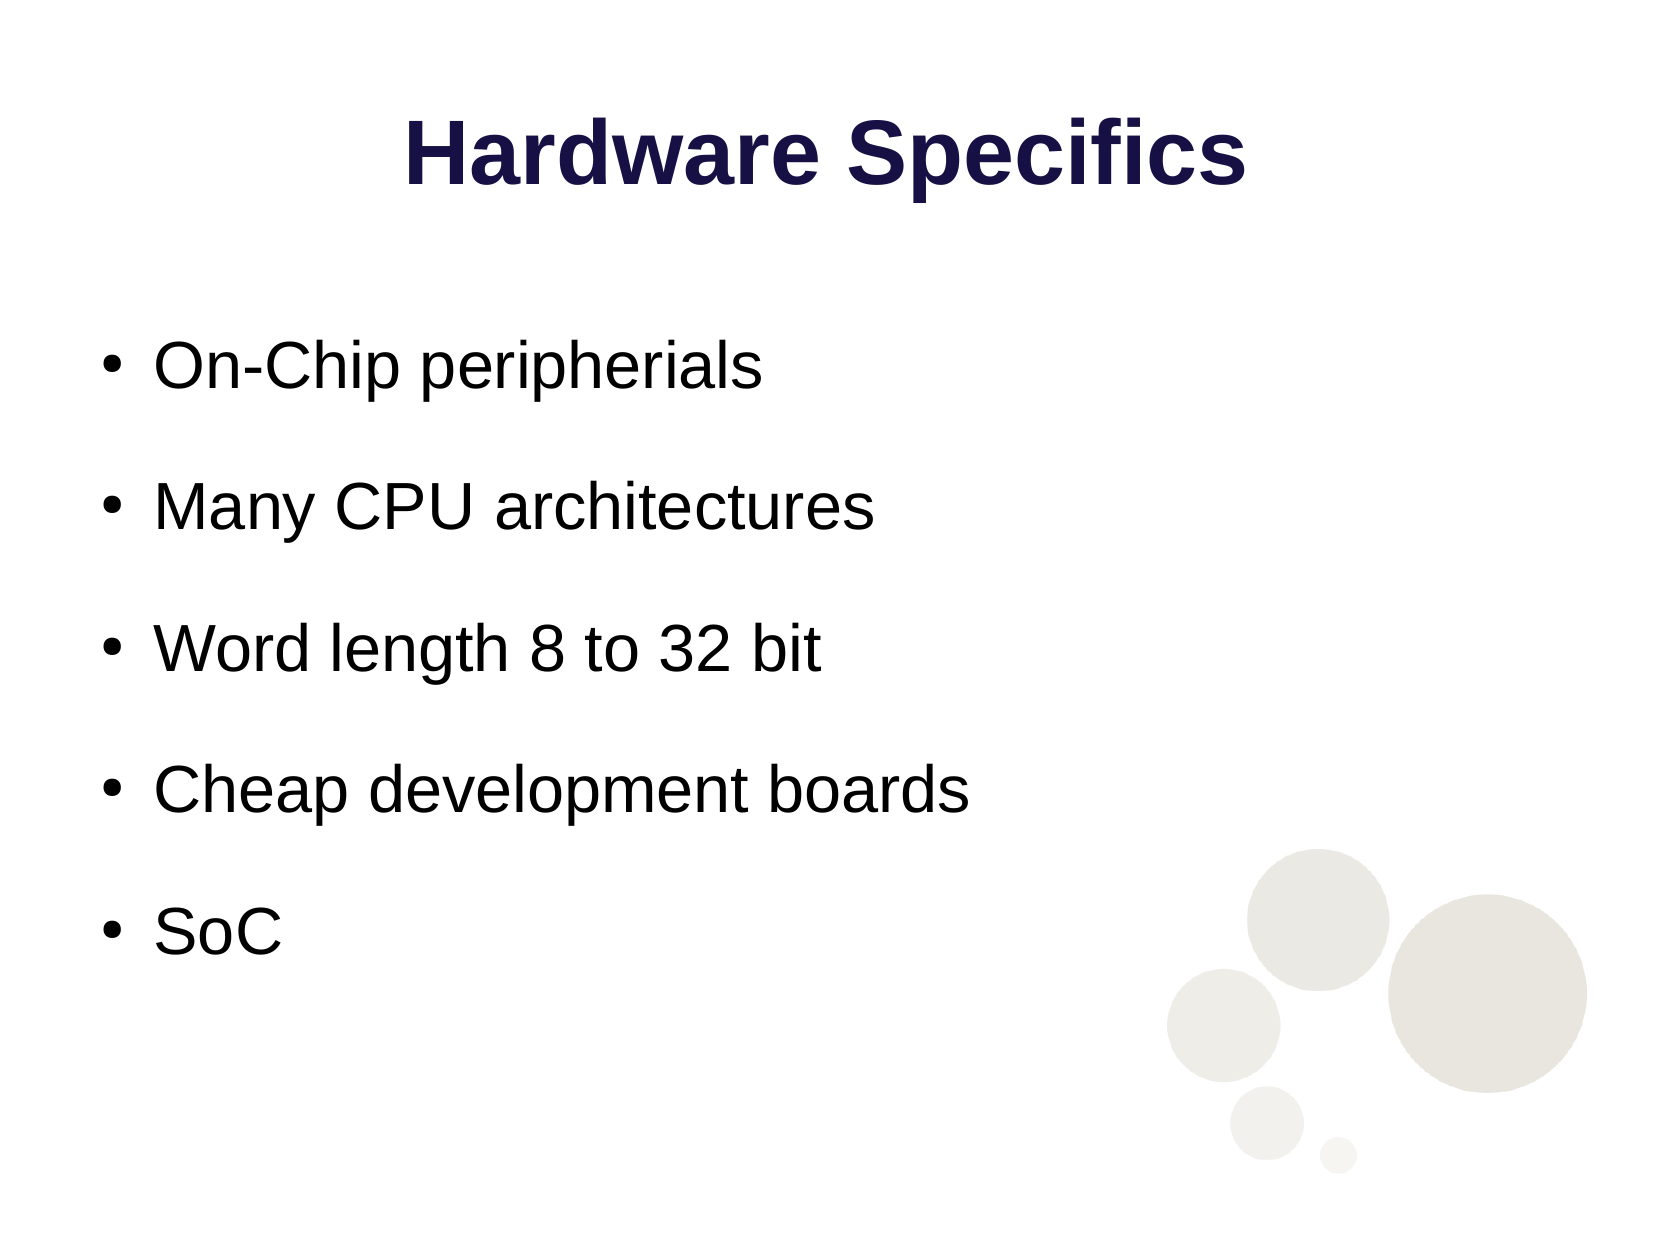

# Hardware Specifics
On-Chip peripherials
Many CPU architectures
Word length 8 to 32 bit
Cheap development boards
SoC